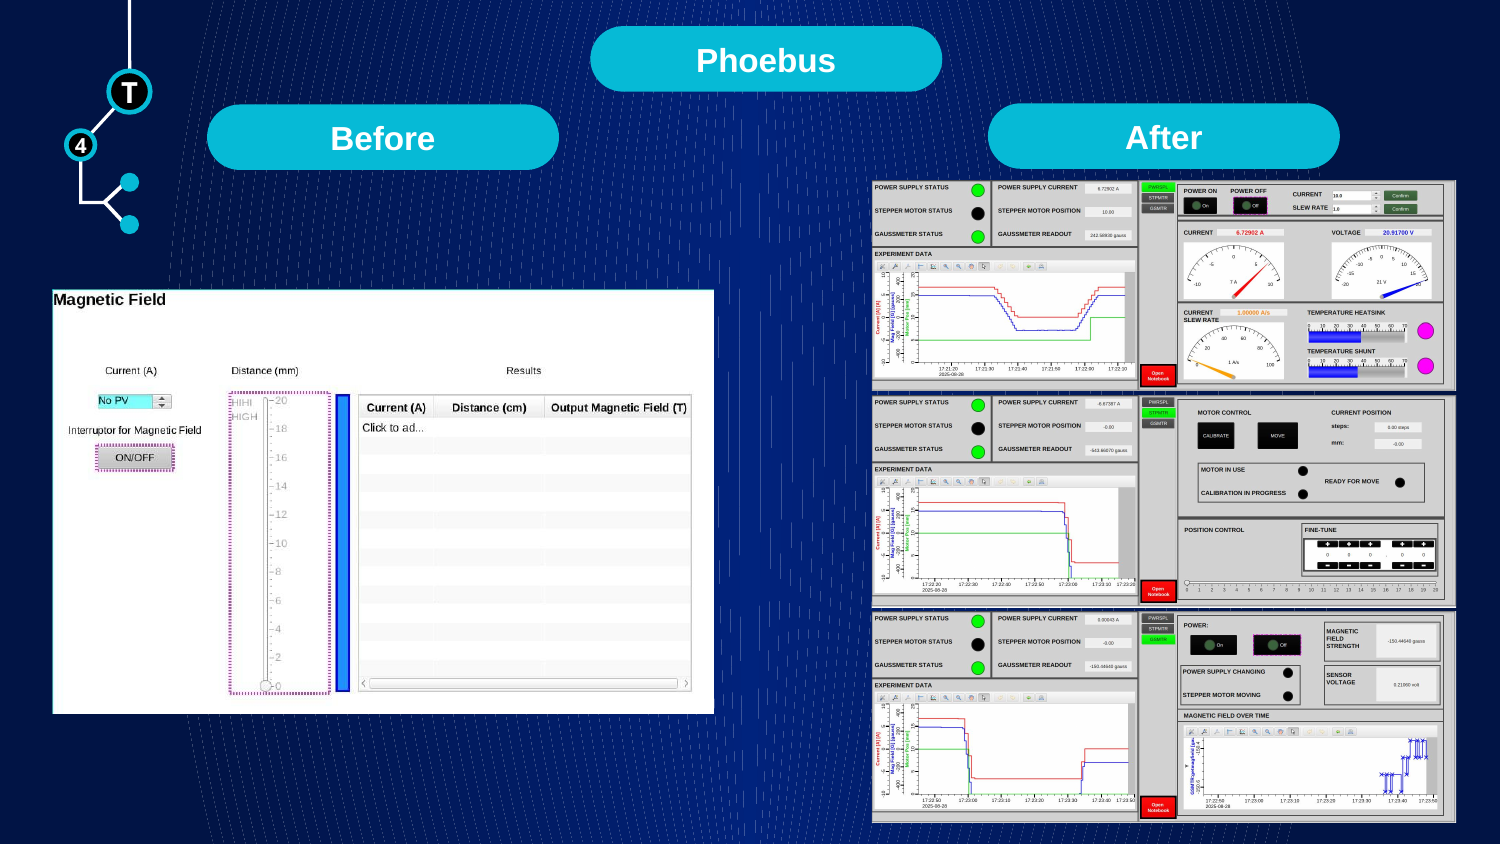

T
4
Phoebus
After
Before
What are the types of ARDUINO